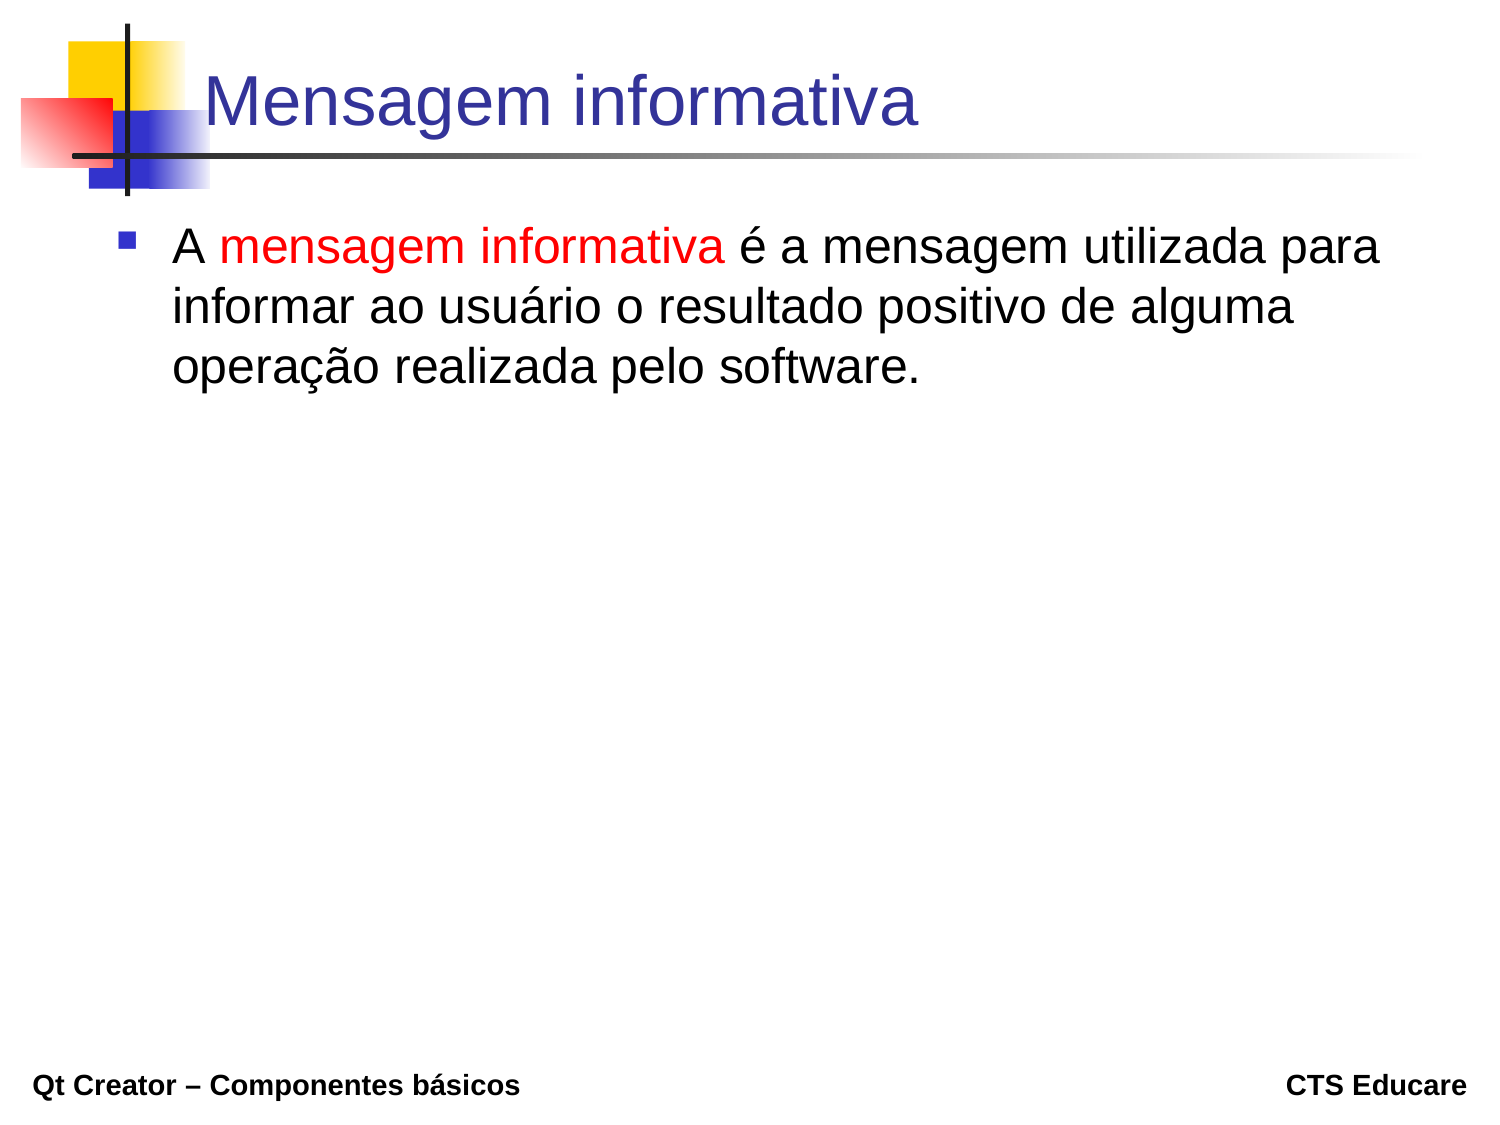

# Mensagem informativa
A mensagem informativa é a mensagem utilizada para informar ao usuário o resultado positivo de alguma operação realizada pelo software.